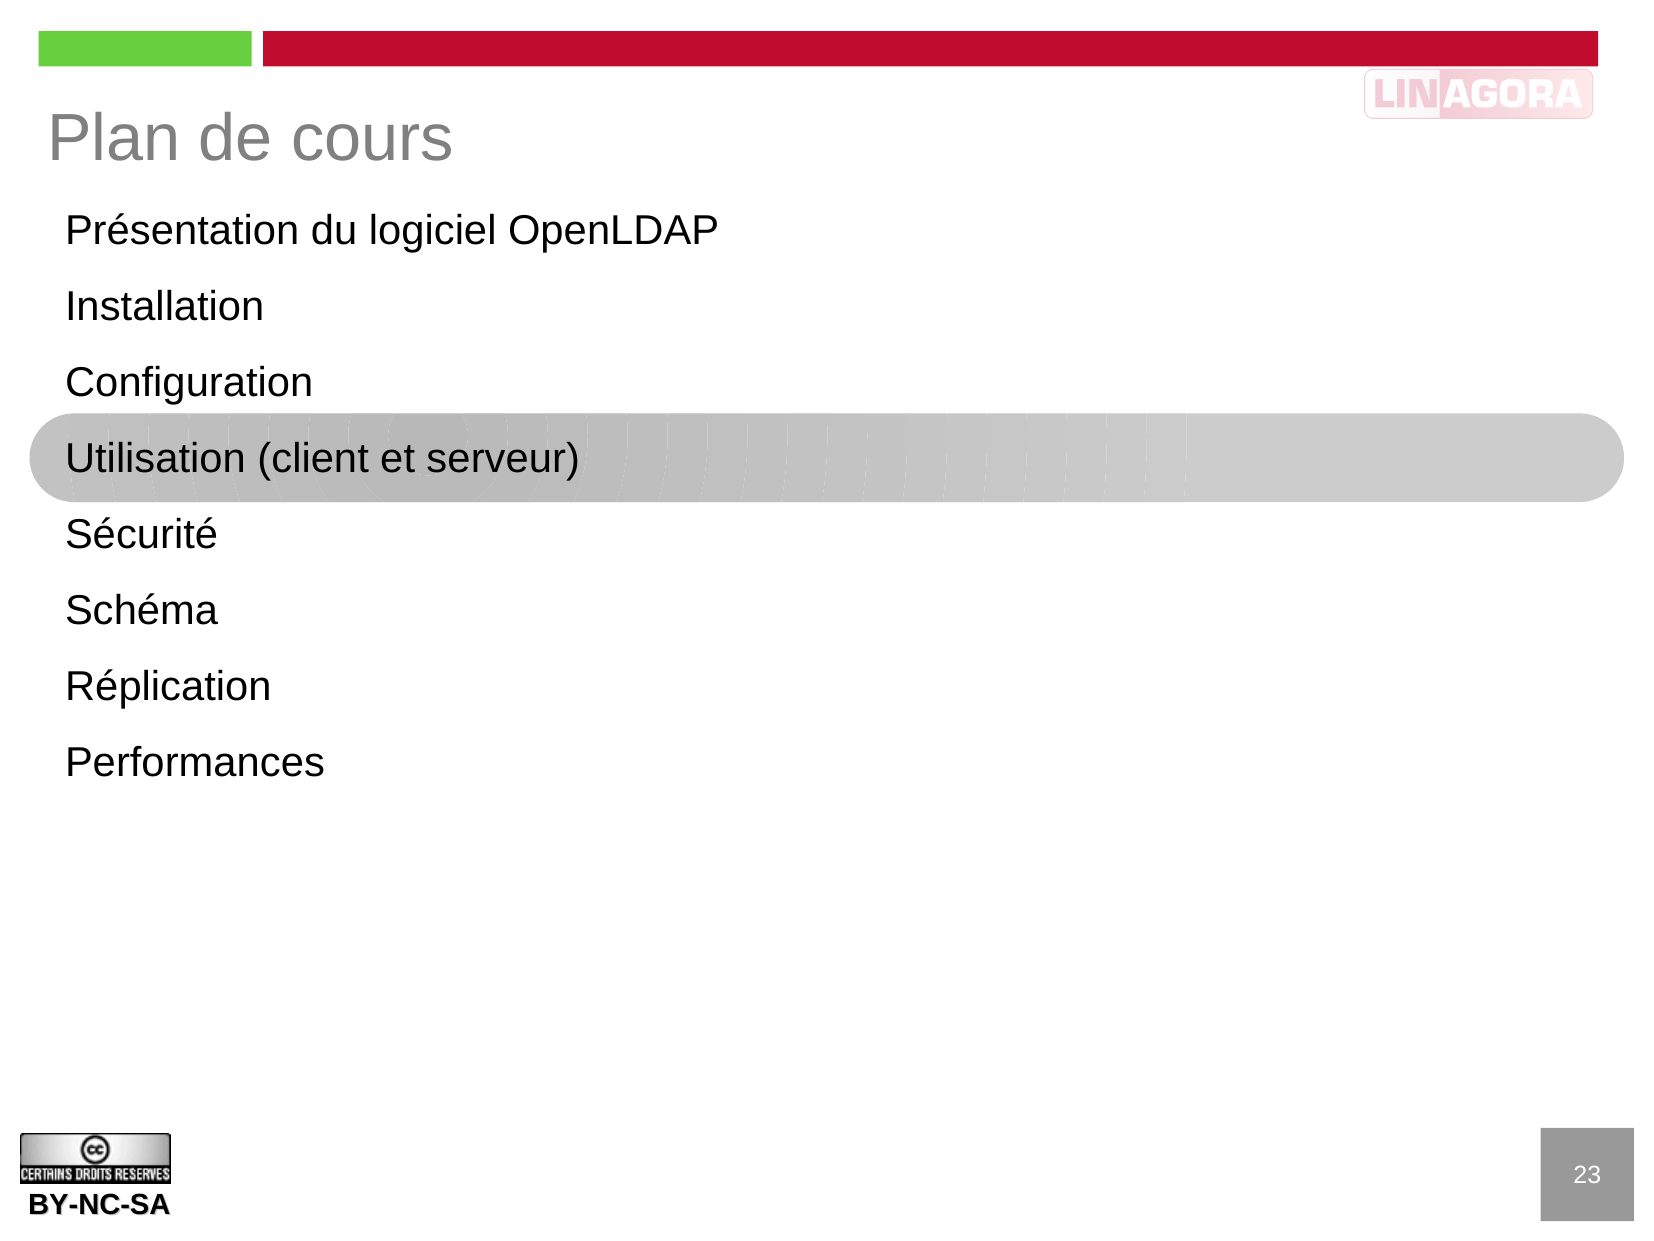

# Plan de cours
Présentation du logiciel OpenLDAP
Installation
Configuration
Utilisation (client et serveur)
Sécurité
Schéma
Réplication
Performances